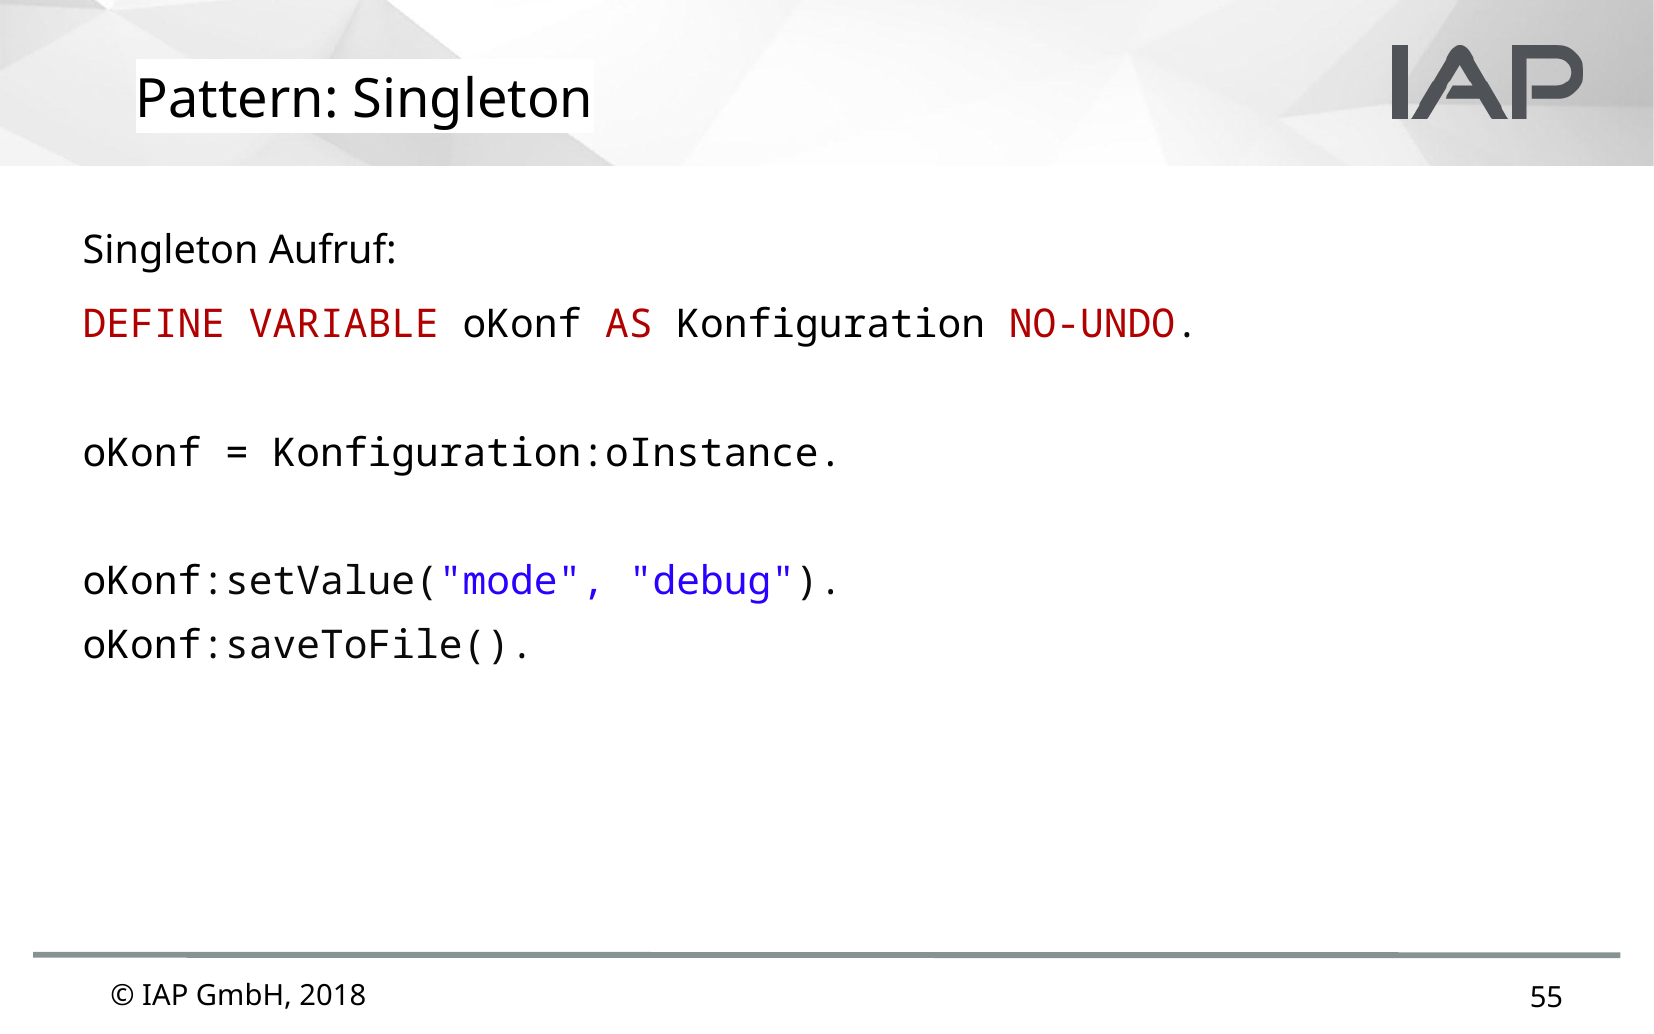

# Pattern: Singleton
Singleton Aufruf:
DEFINE VARIABLE oKonf AS Konfiguration NO-UNDO.
oKonf = Konfiguration:oInstance.
oKonf:setValue("mode", "debug").
oKonf:saveToFile().
© IAP GmbH, 2018
55